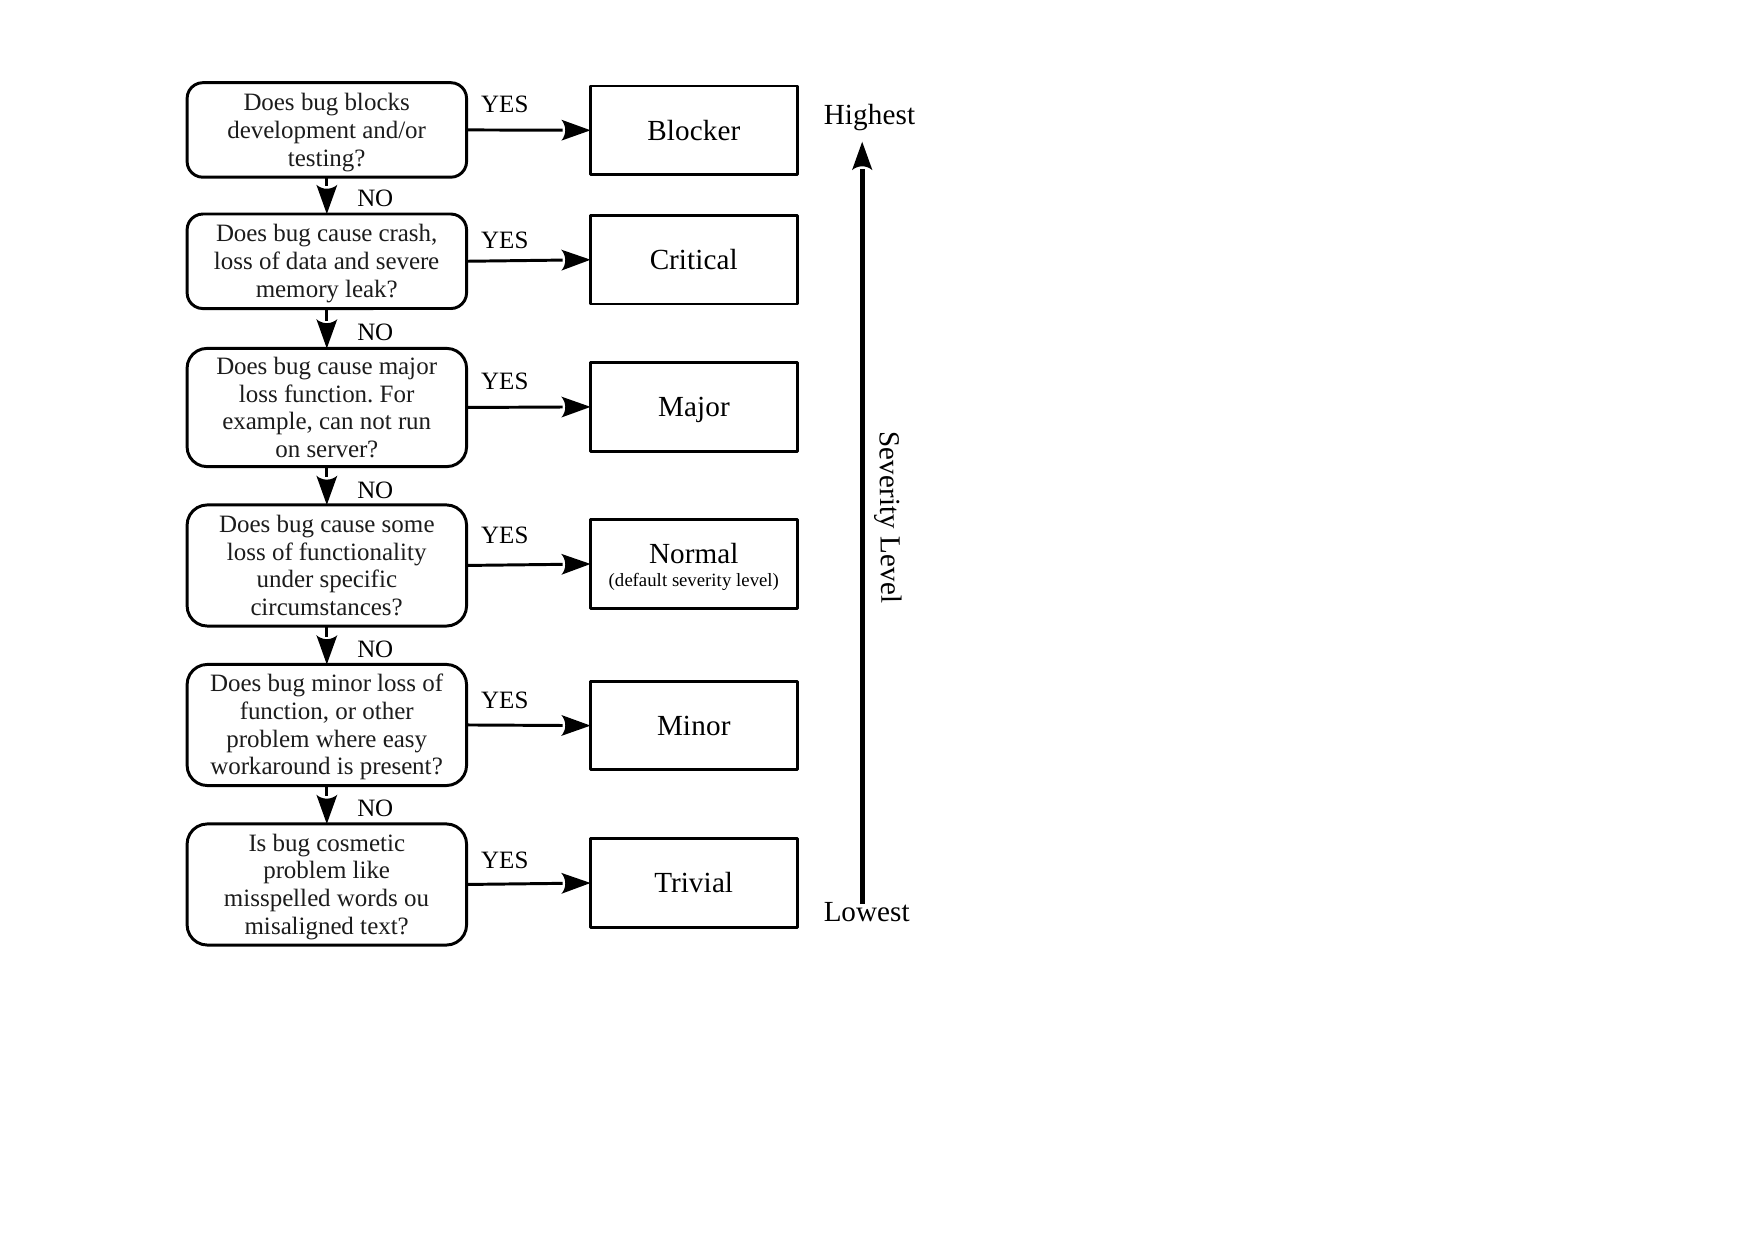

Does bug blocks development and/or testing?
YES
Blocker
Highest
NO
Does bug cause crash, loss of data and severe memory leak?
Critical
YES
NO
Does bug cause major loss function. For example, can not run on server?
YES
Major
NO
Severity Level
Does bug cause some loss of functionality under specific circumstances?
YES
Normal
(default severity level)
NO
Does bug minor loss of function, or other problem where easy workaround is present?
YES
Minor
NO
Is bug cosmetic problem like misspelled words ou misaligned text?
YES
Trivial
Lowest